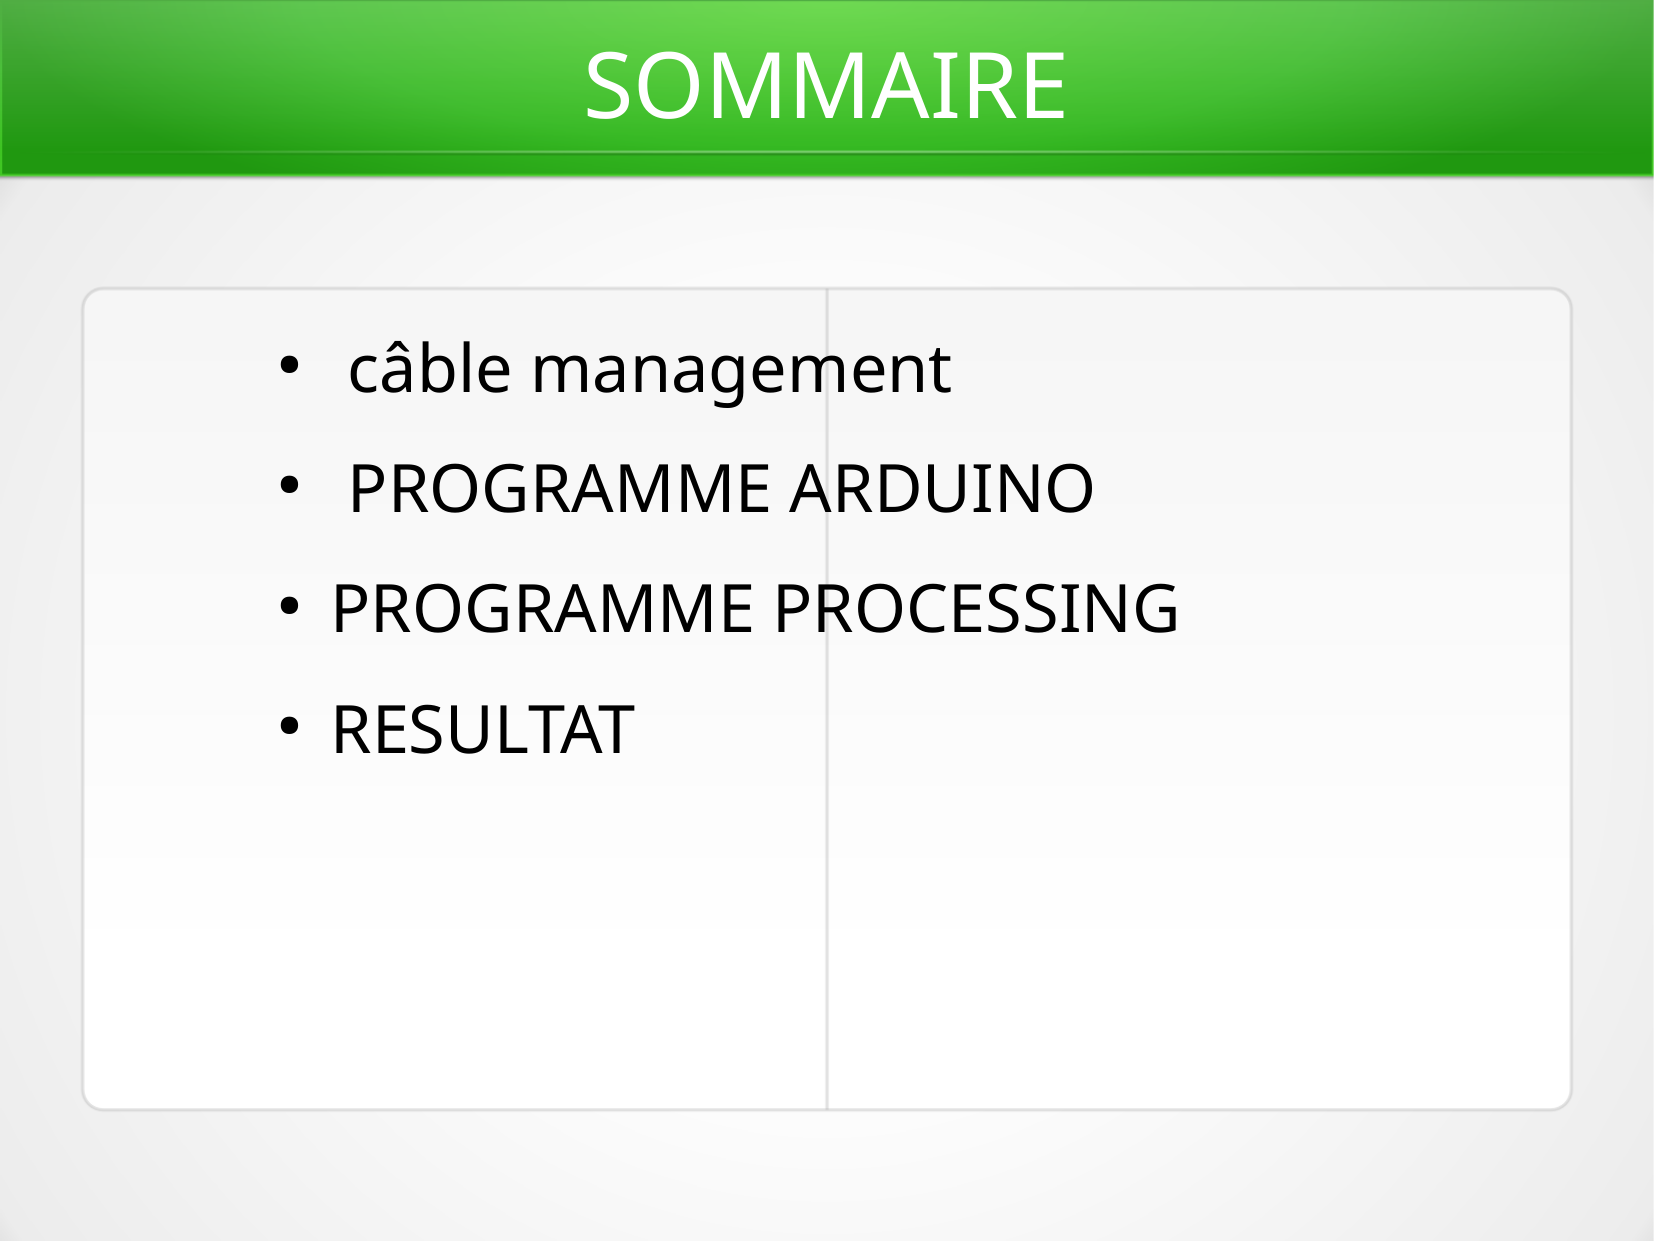

# SOMMAIRE
 câble management
 PROGRAMME ARDUINO
PROGRAMME PROCESSING
RESULTAT